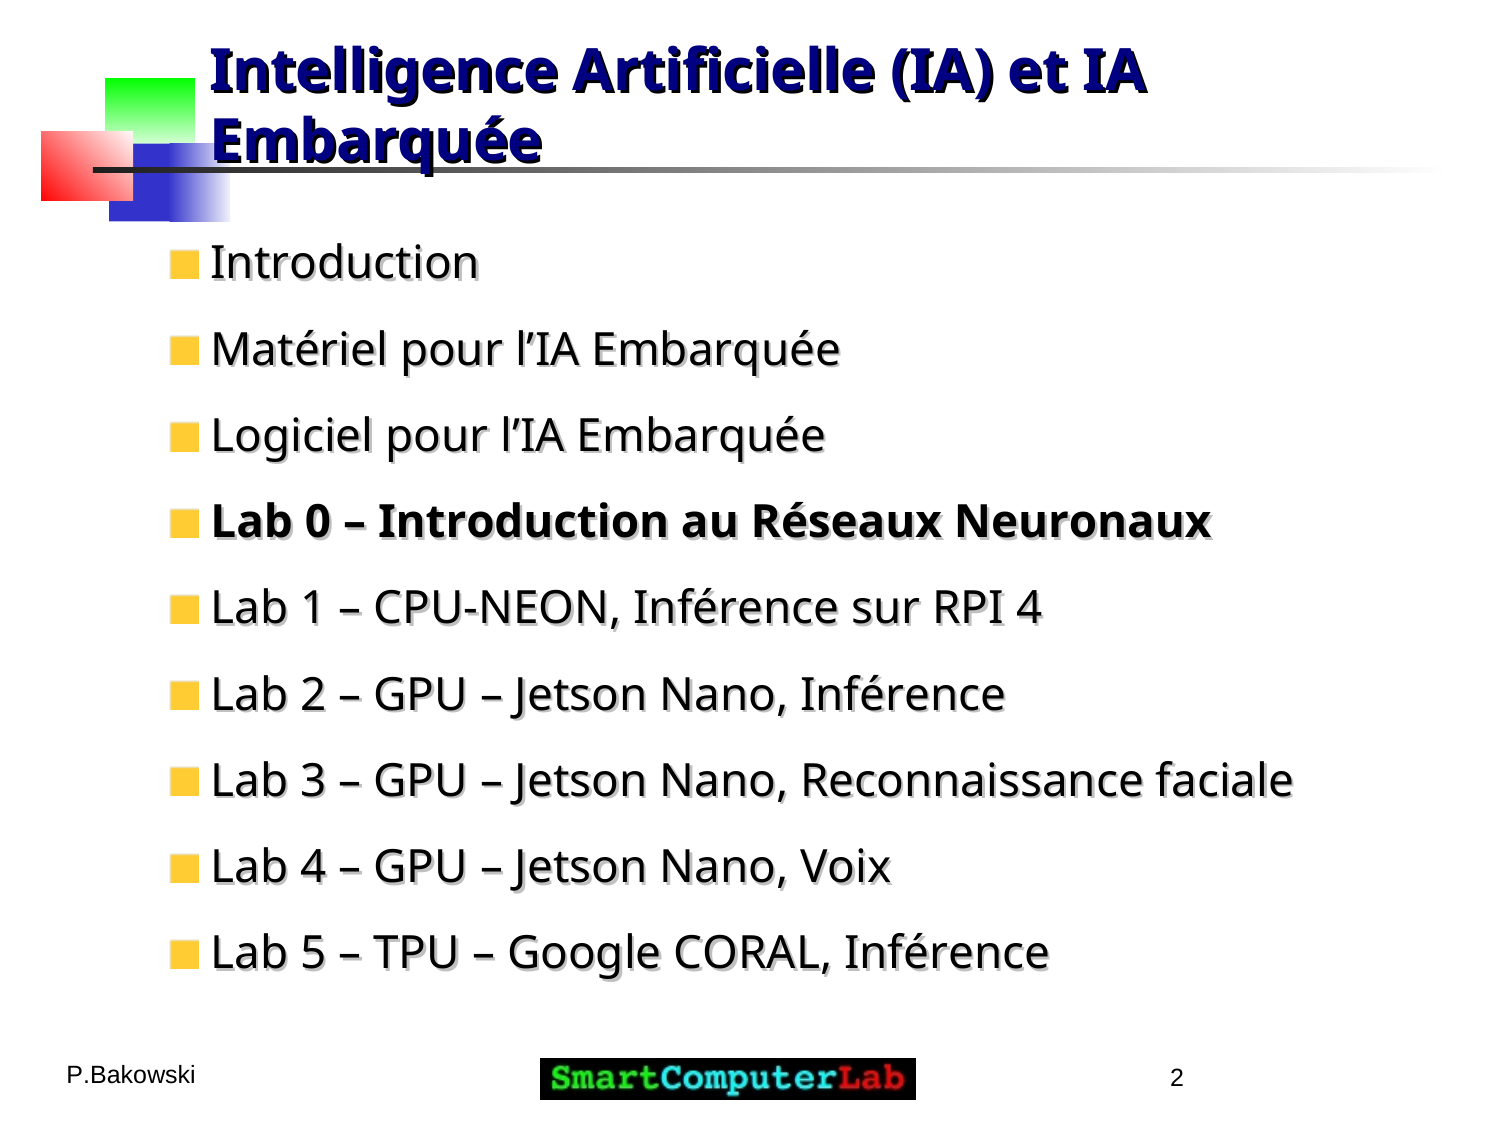

# Intelligence Artificielle (IA) et IA Embarquée
 Introduction
 Matériel pour l’IA Embarquée
 Logiciel pour l’IA Embarquée
 Lab 0 – Introduction au Réseaux Neuronaux
 Lab 1 – CPU-NEON, Inférence sur RPI 4
 Lab 2 – GPU – Jetson Nano, Inférence
 Lab 3 – GPU – Jetson Nano, Reconnaissance faciale
 Lab 4 – GPU – Jetson Nano, Voix
 Lab 5 – TPU – Google CORAL, Inférence
2